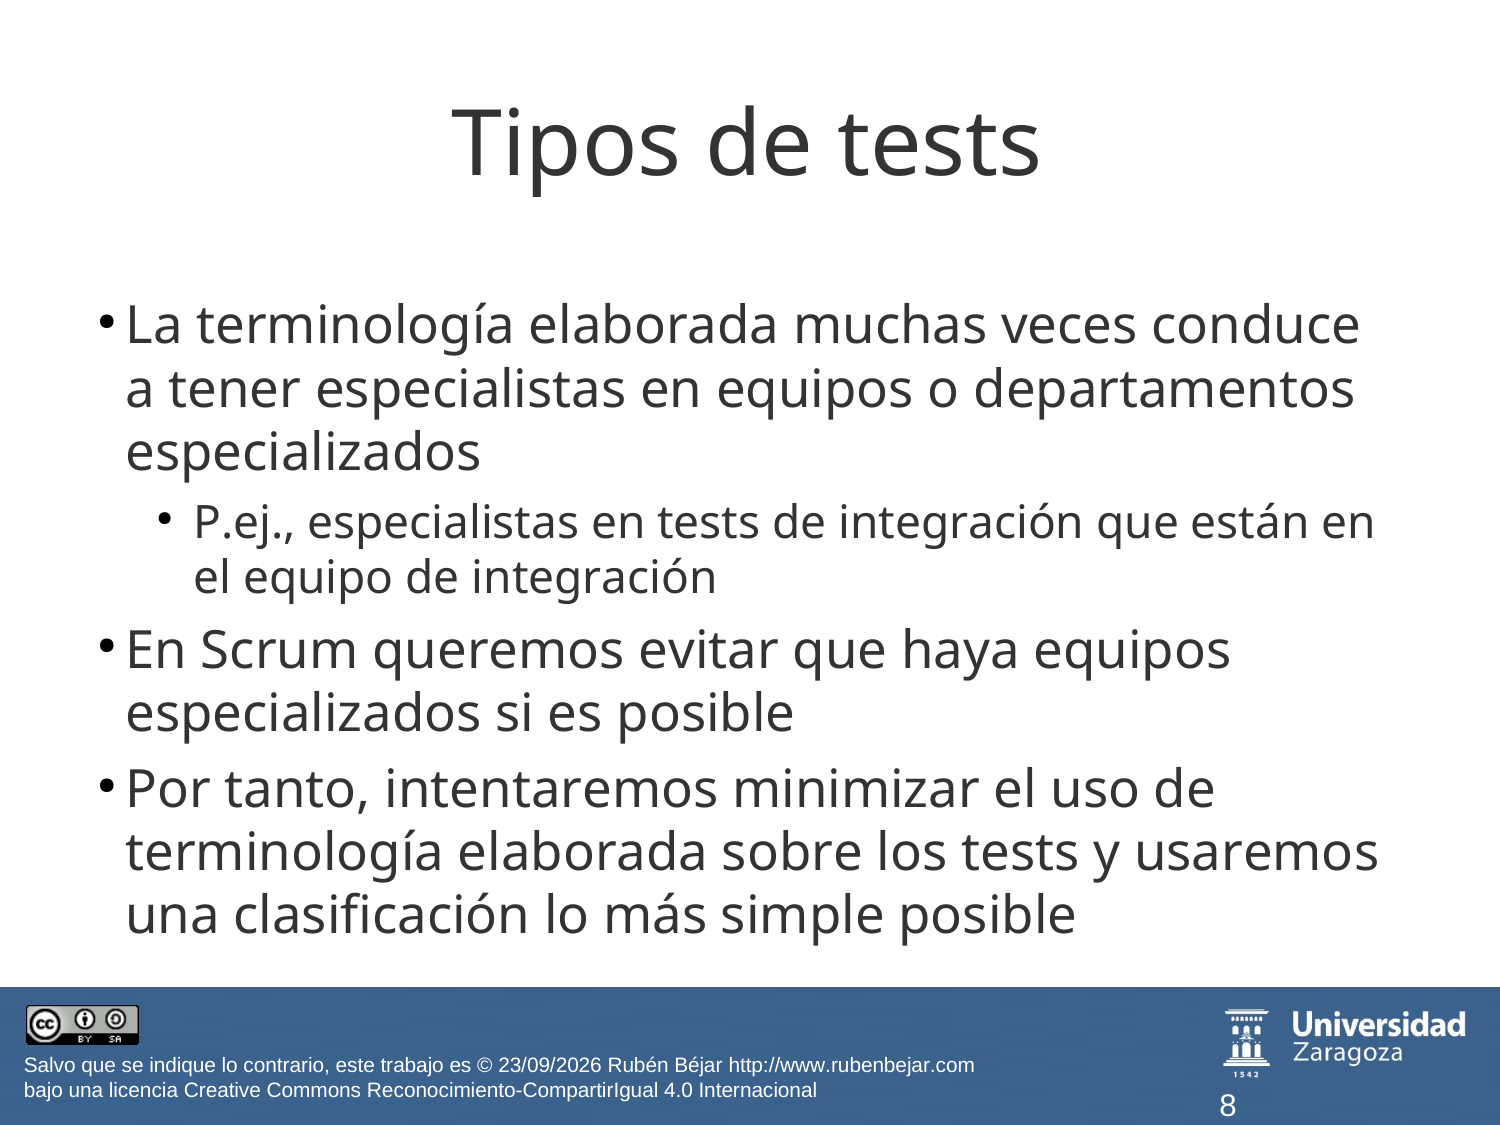

# Tipos de tests
La terminología elaborada muchas veces conduce a tener especialistas en equipos o departamentos especializados
P.ej., especialistas en tests de integración que están en el equipo de integración
En Scrum queremos evitar que haya equipos especializados si es posible
Por tanto, intentaremos minimizar el uso de terminología elaborada sobre los tests y usaremos una clasificación lo más simple posible